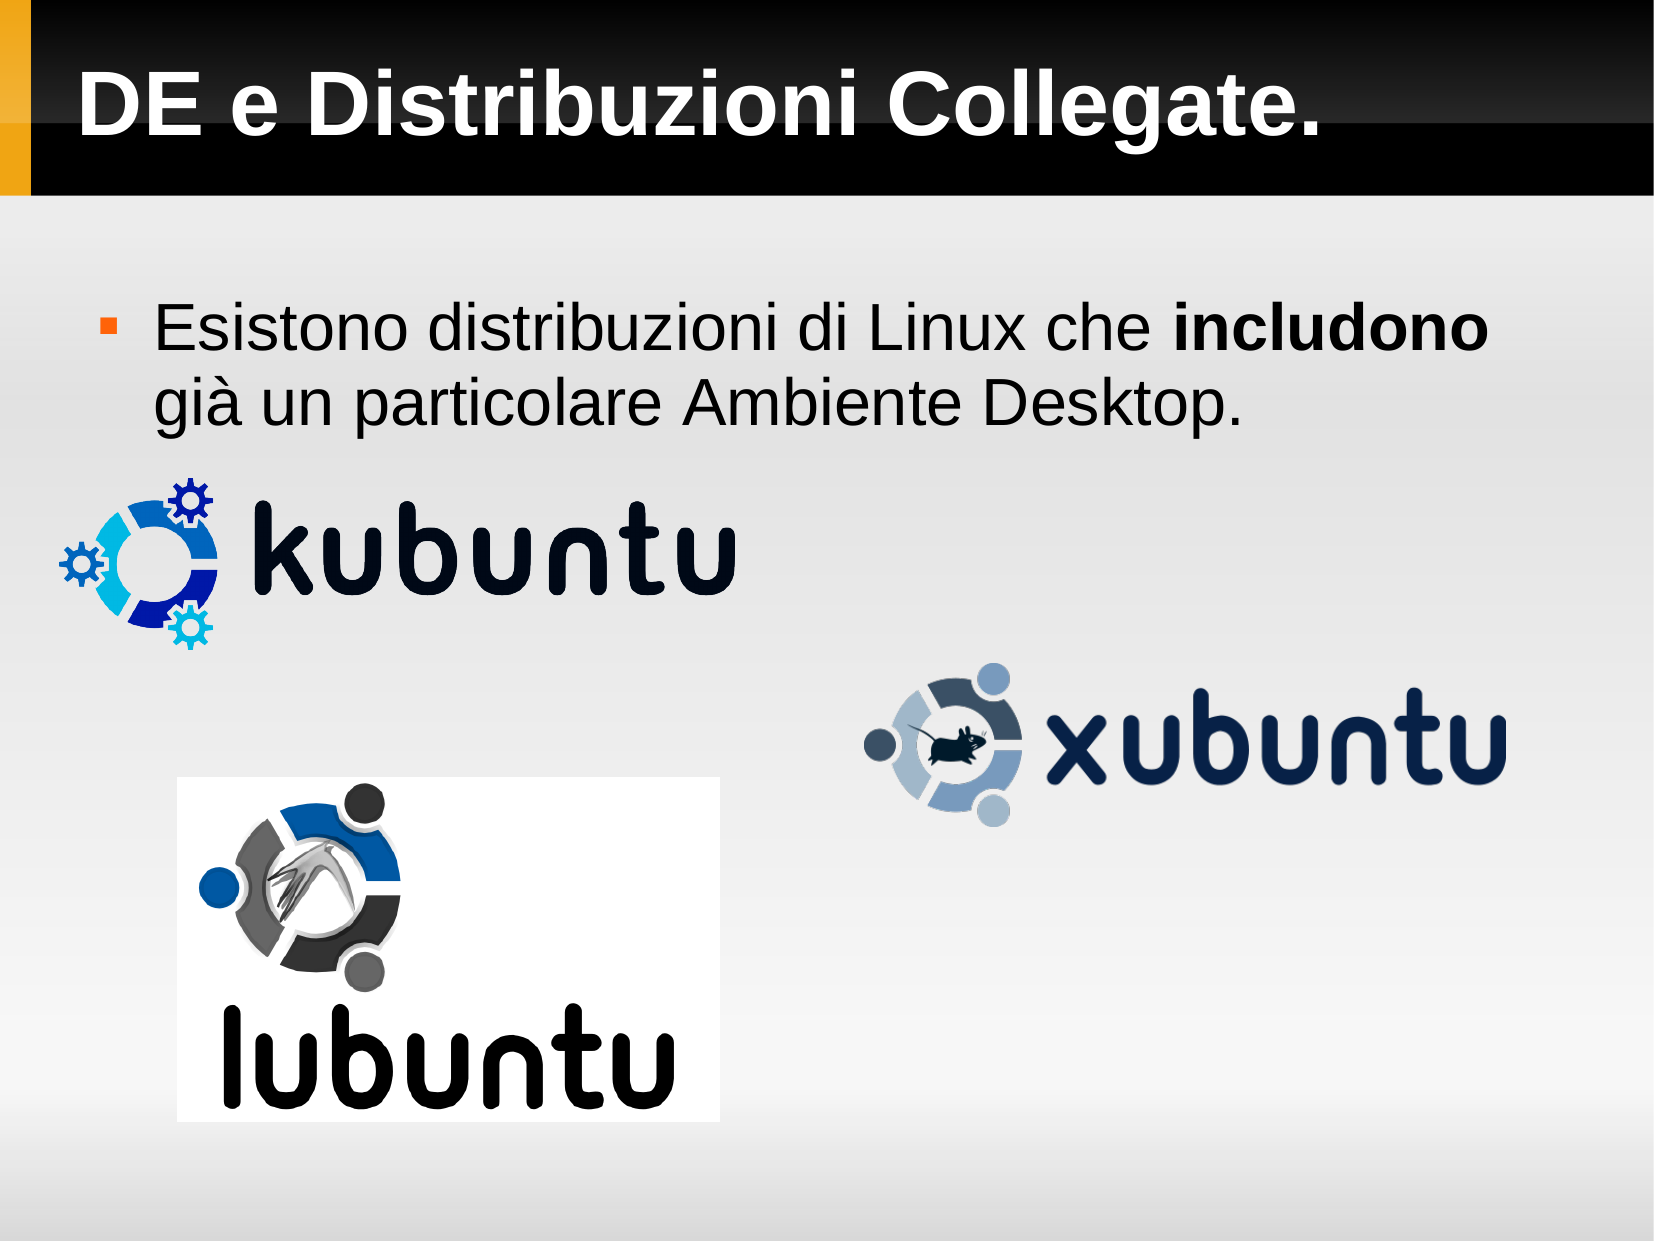

# DE e Distribuzioni Collegate.
Esistono distribuzioni di Linux che includono già un particolare Ambiente Desktop.